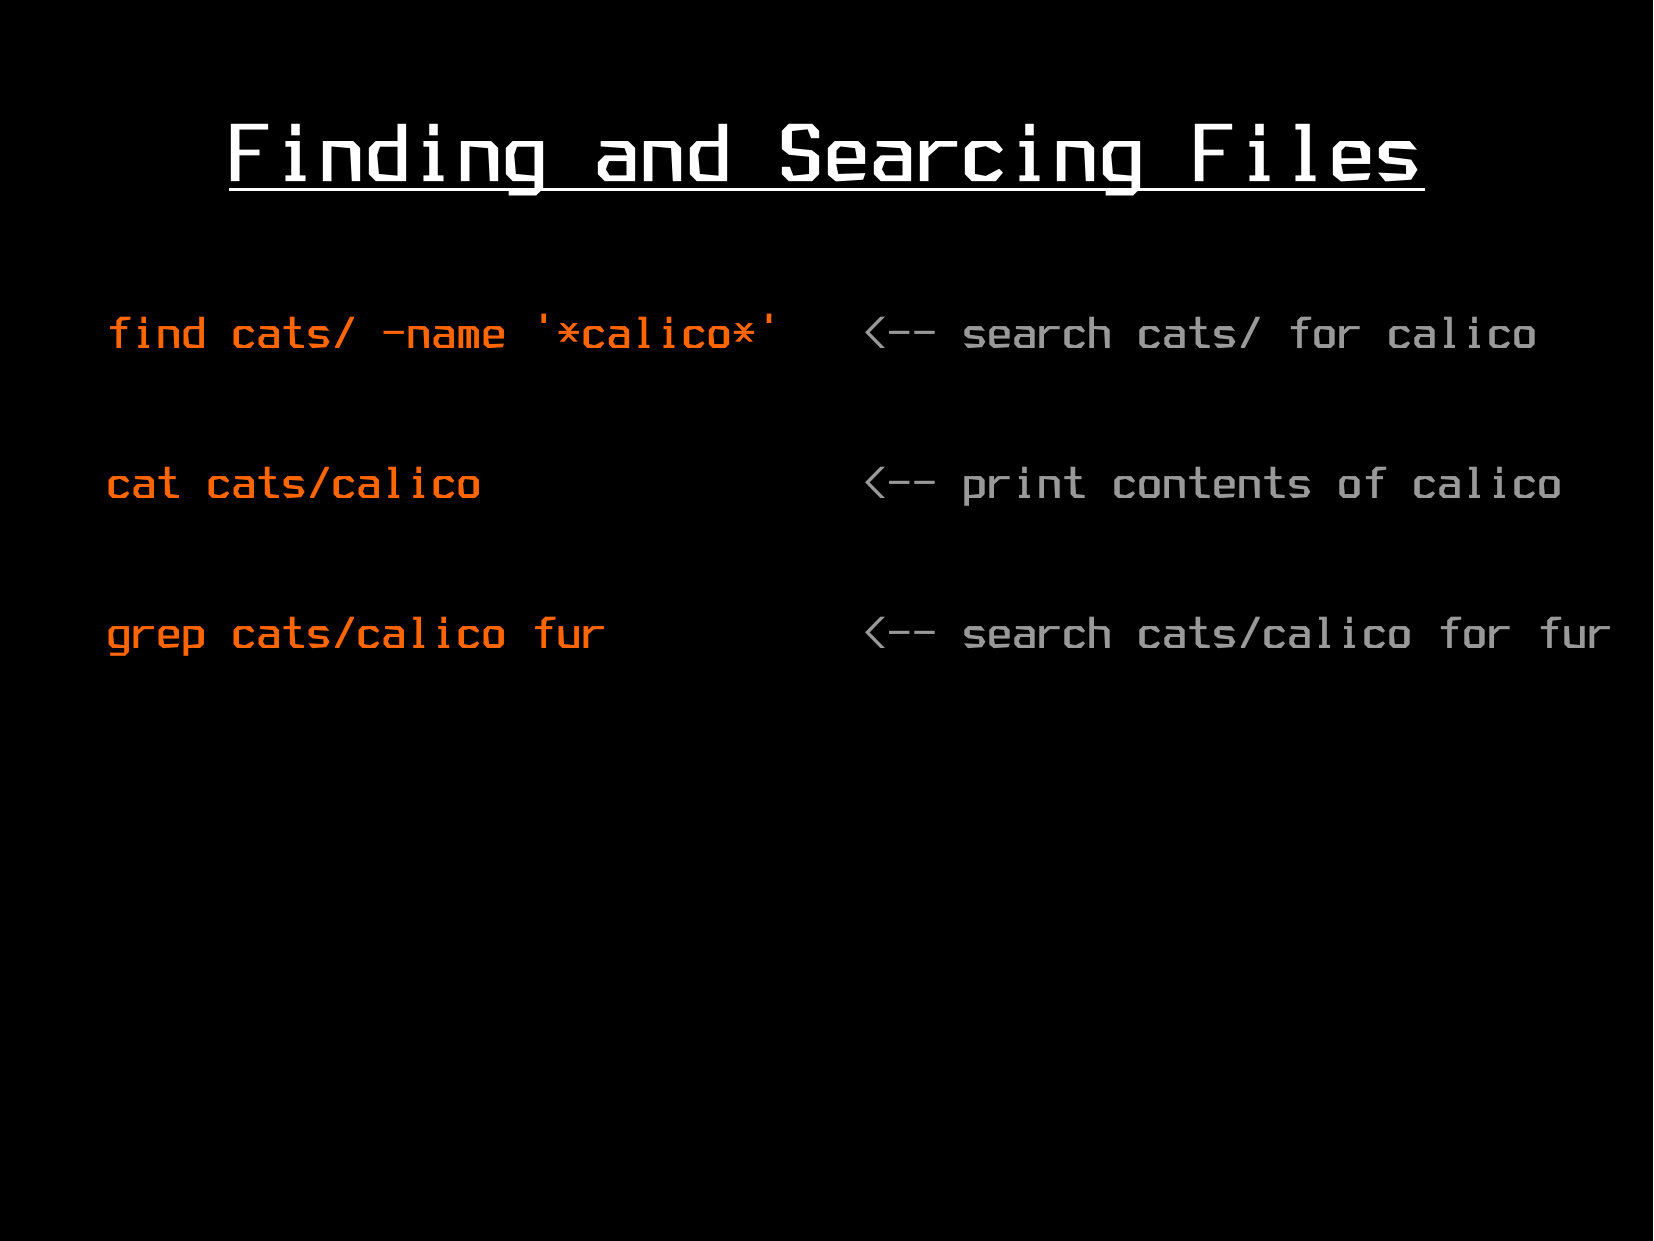

# Finding and Searcing Files
| find cats/ -name '\*calico\*' cat cats/calico grep cats/calico fur | <-- search cats/ for calico <-- print contents of calico <-- search cats/calico for fur |
| --- | --- |